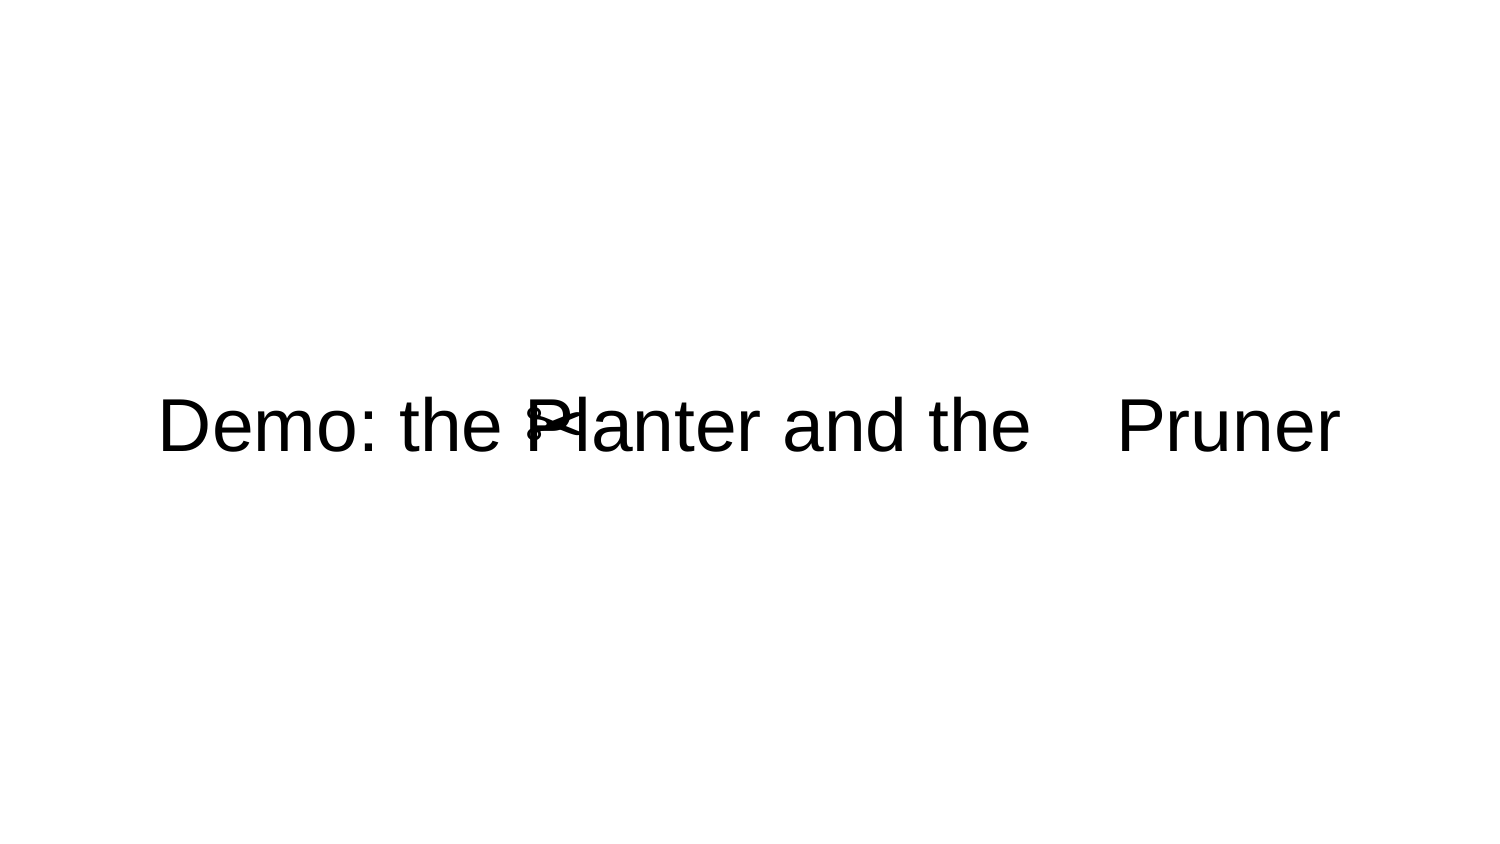

# Demo: the 🌱Planter and the ✂️Pruner